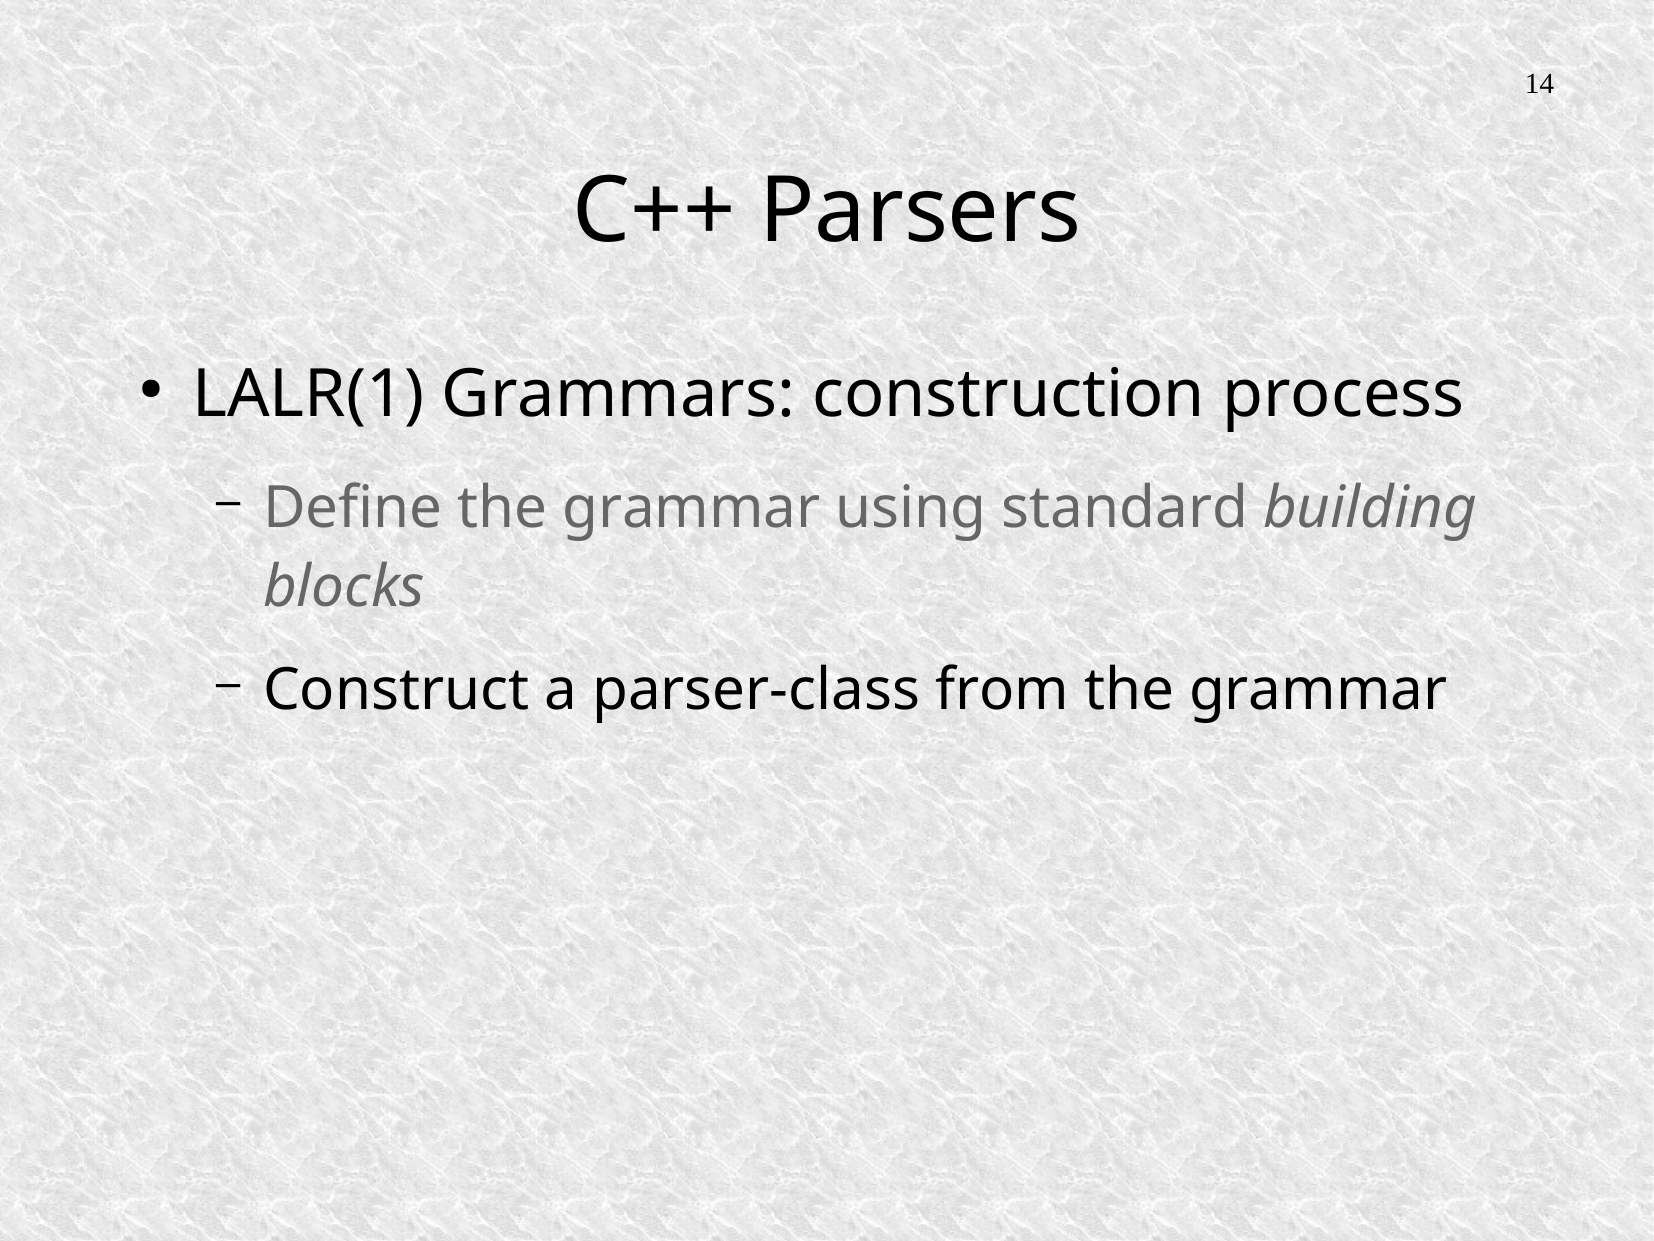

14
# C++ Parsers
LALR(1) Grammars: construction process
Define the grammar using standard building blocks
Construct a parser-class from the grammar